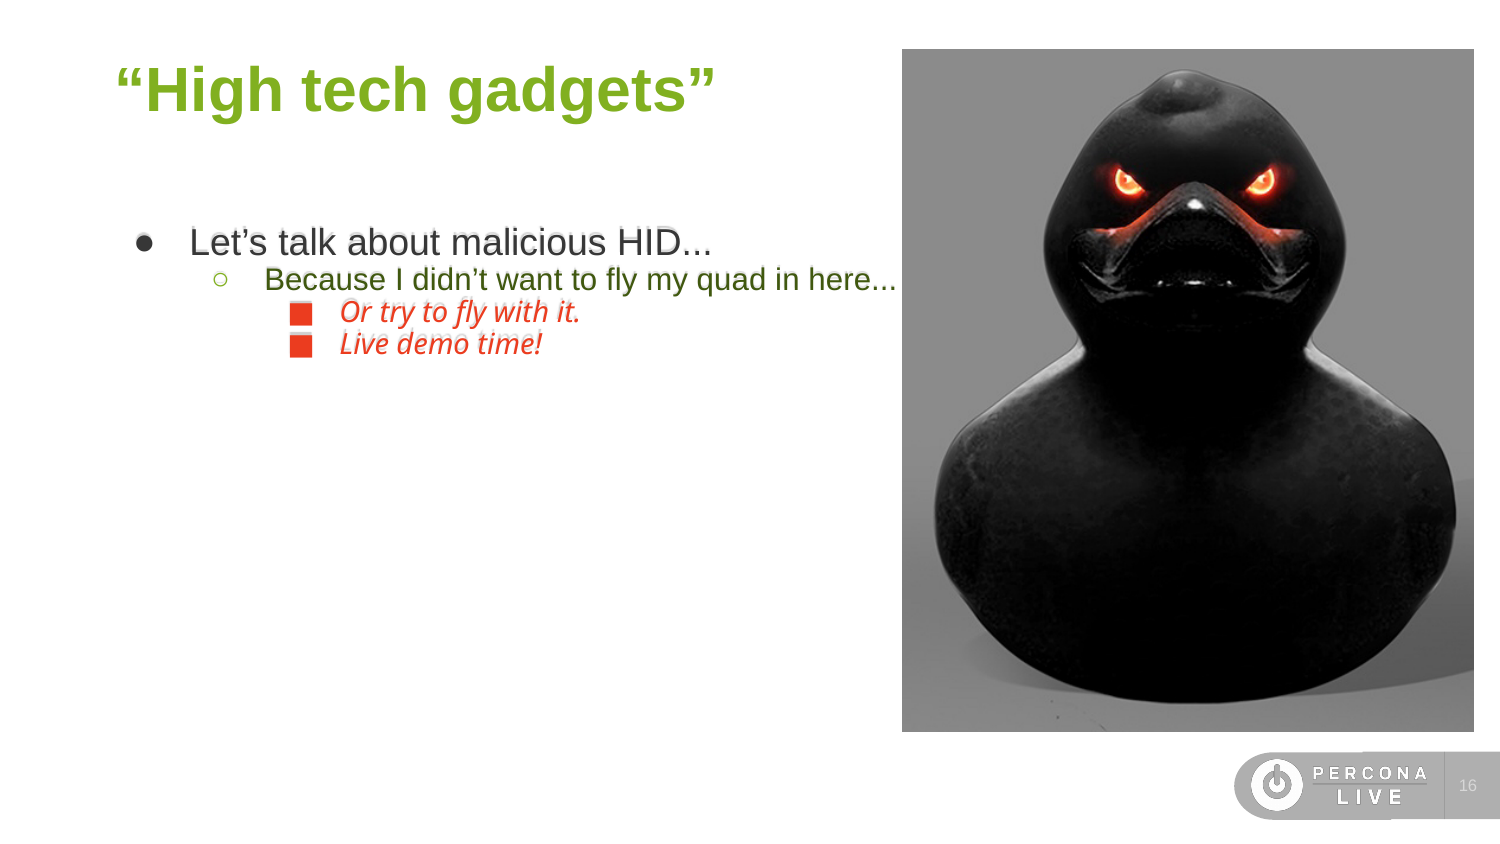

# “High tech gadgets”
Let’s talk about malicious HID...
Because I didn’t want to fly my quad in here...
Or try to fly with it.
Live demo time!